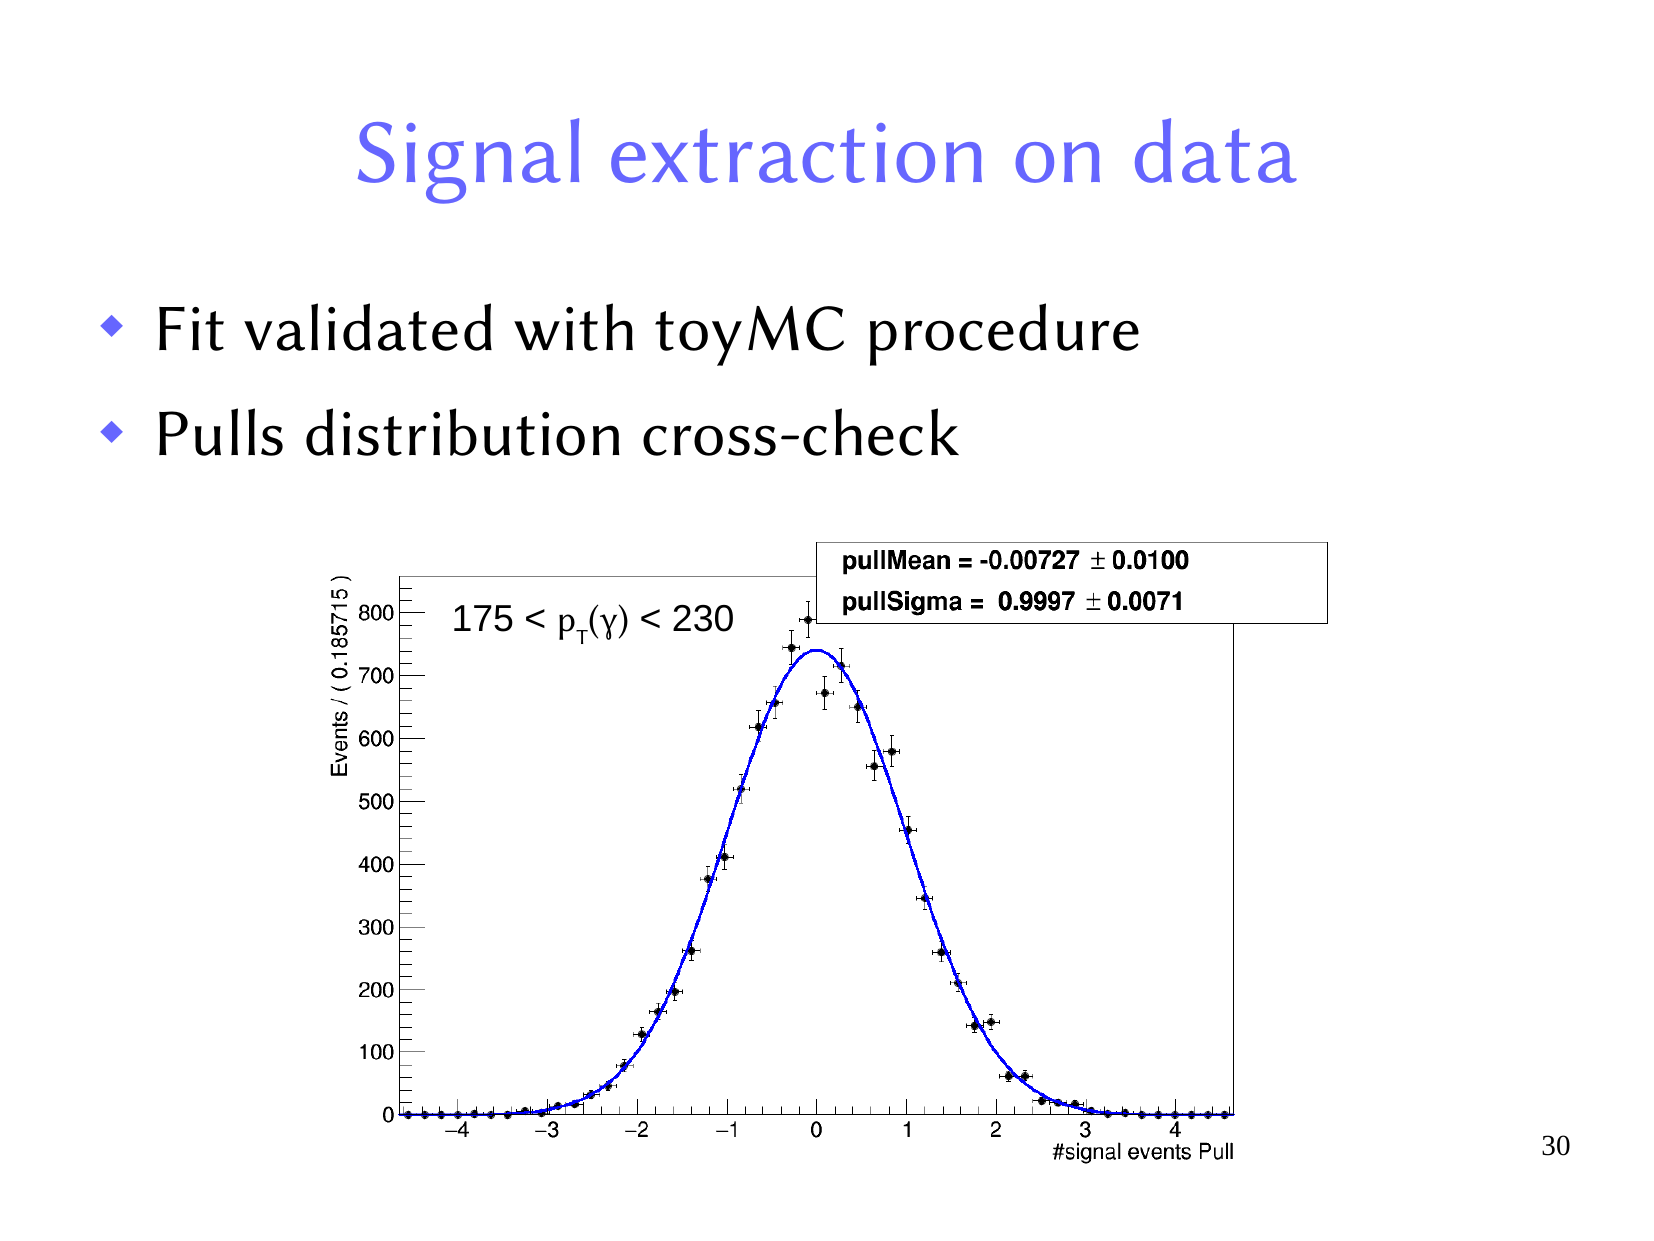

# Signal extraction on data
Fit validated with toyMC procedure
Pulls distribution cross-check
175 < pT(γ) < 230
30